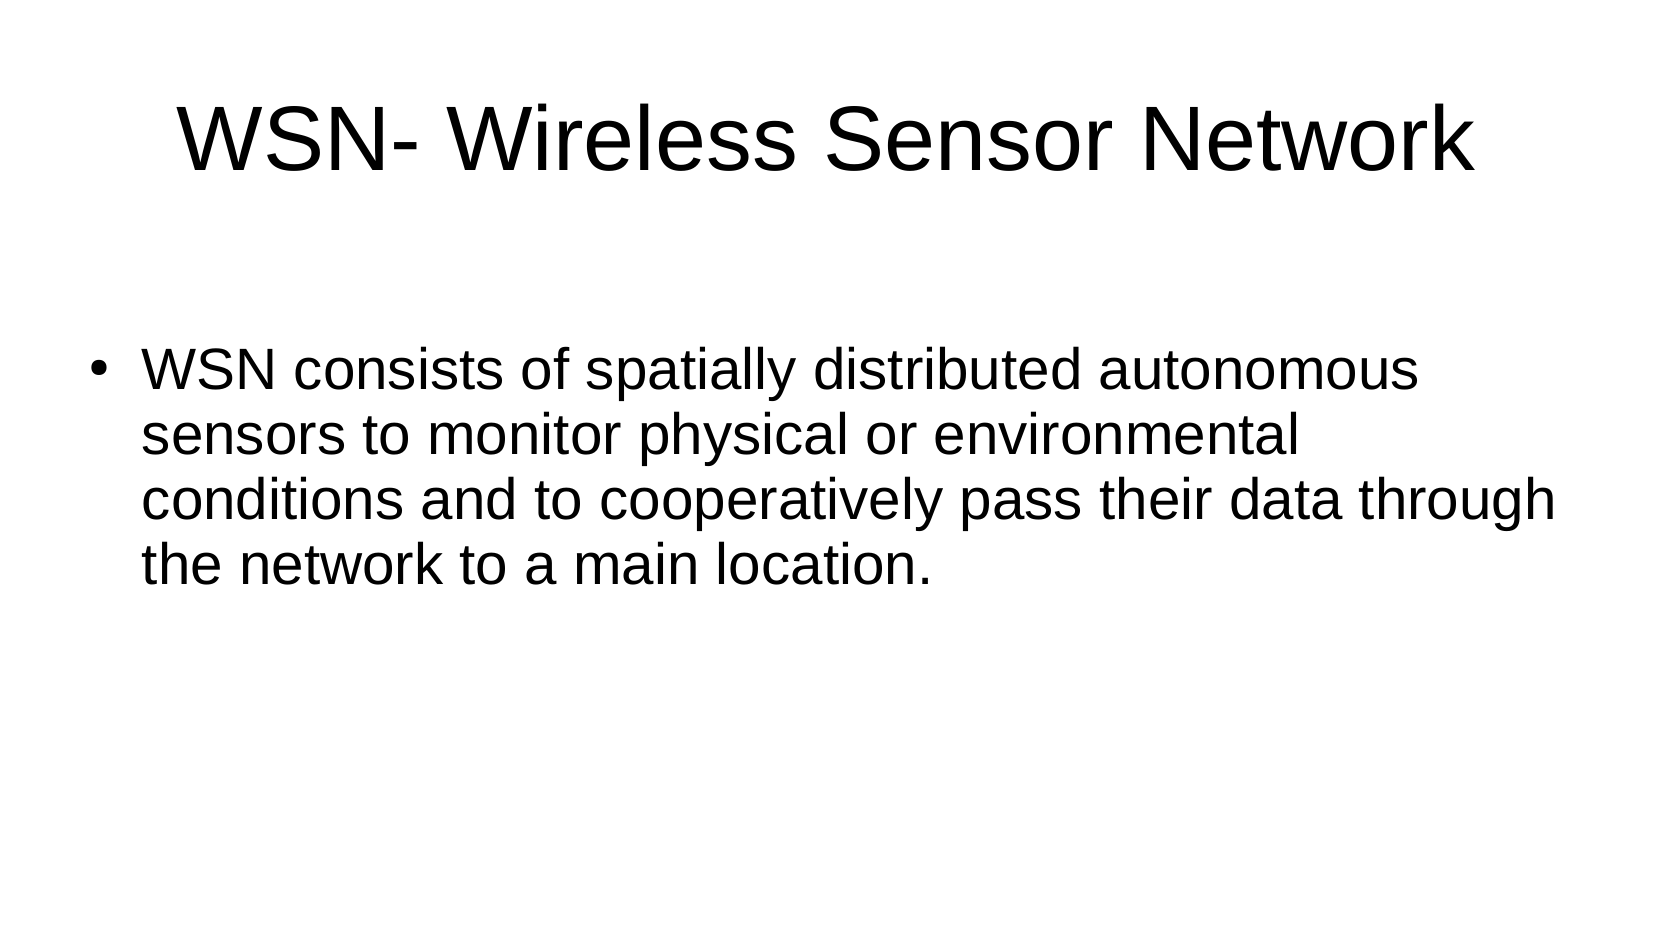

# WSN- Wireless Sensor Network
WSN consists of spatially distributed autonomous sensors to monitor physical or environmental conditions and to cooperatively pass their data through the network to a main location.